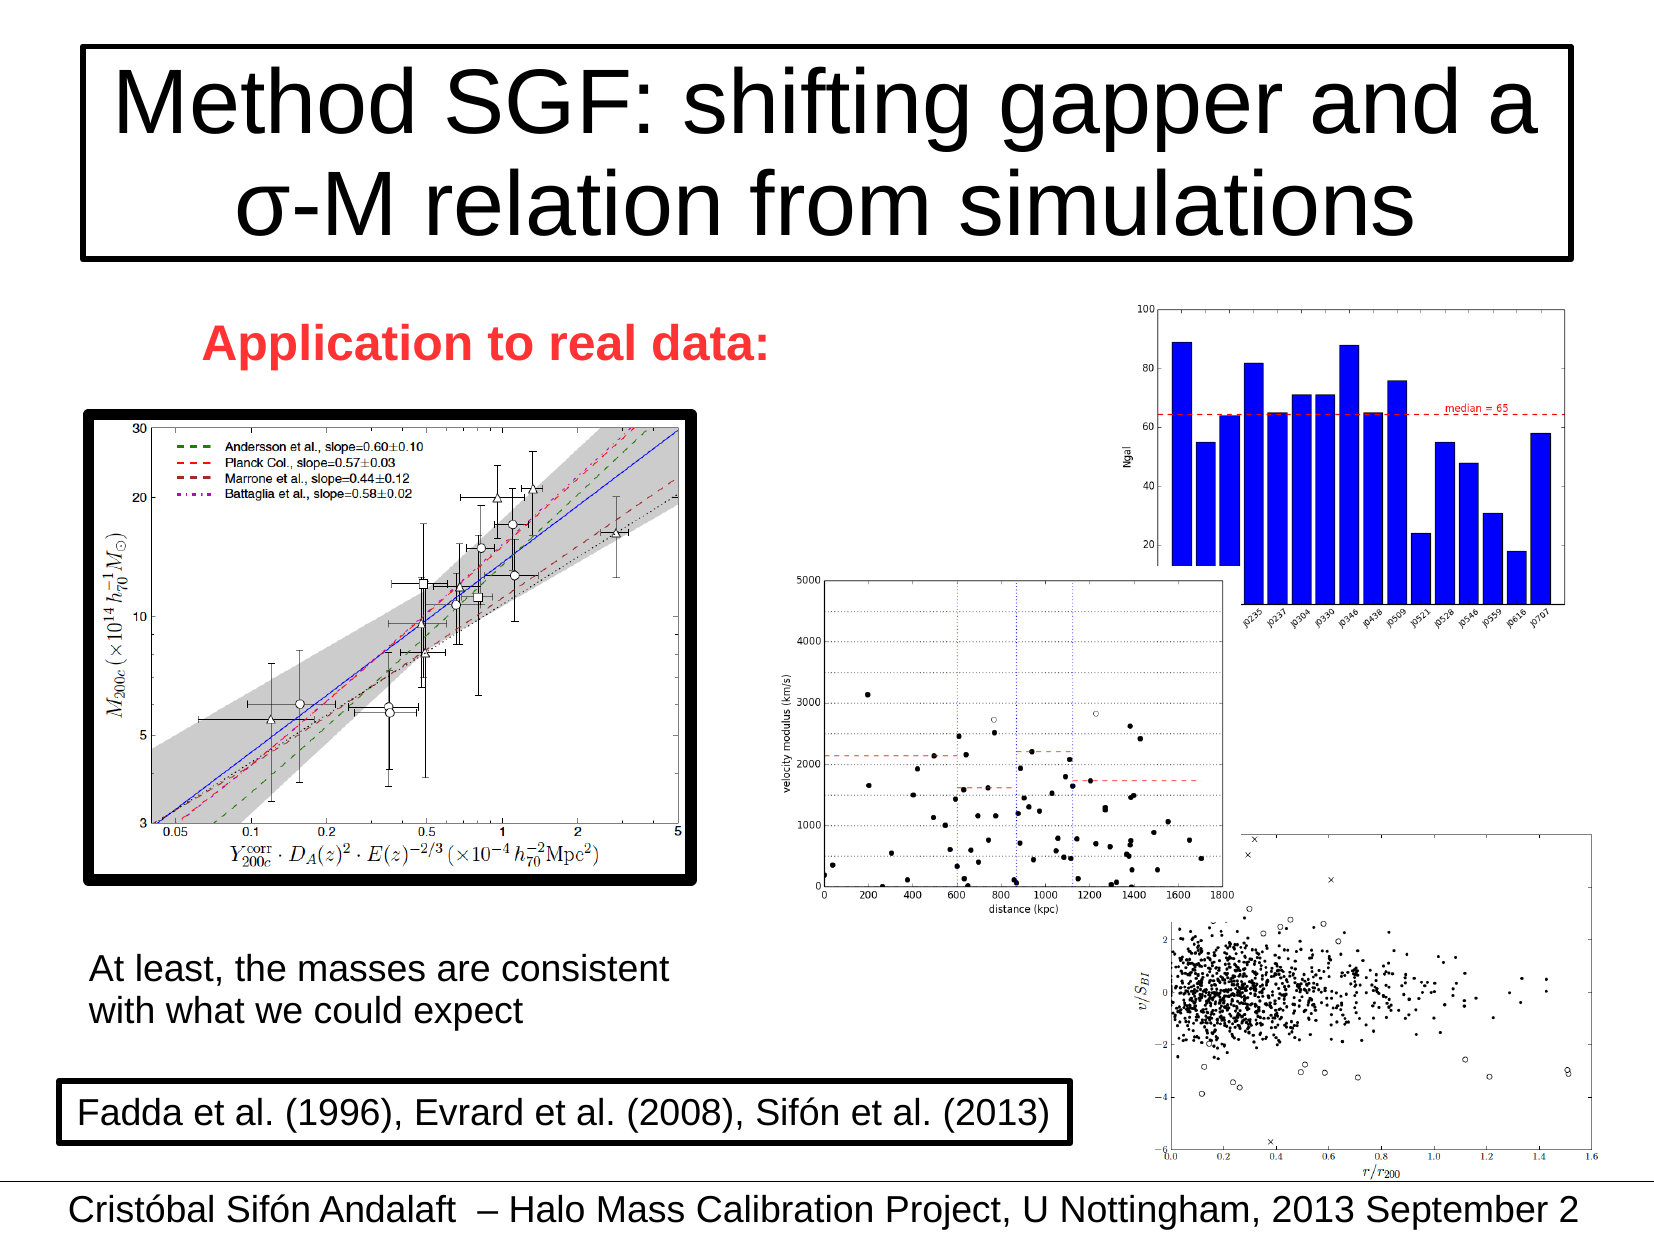

# Method SGF: shifting gapper and a σ-M relation from simulations
Application to real data:
At least, the masses are consistent
with what we could expect
Fadda et al. (1996), Evrard et al. (2008), Sifón et al. (2013)
Cristóbal Sifón Andalaft – Halo Mass Calibration Project, U Nottingham, 2013 September 2